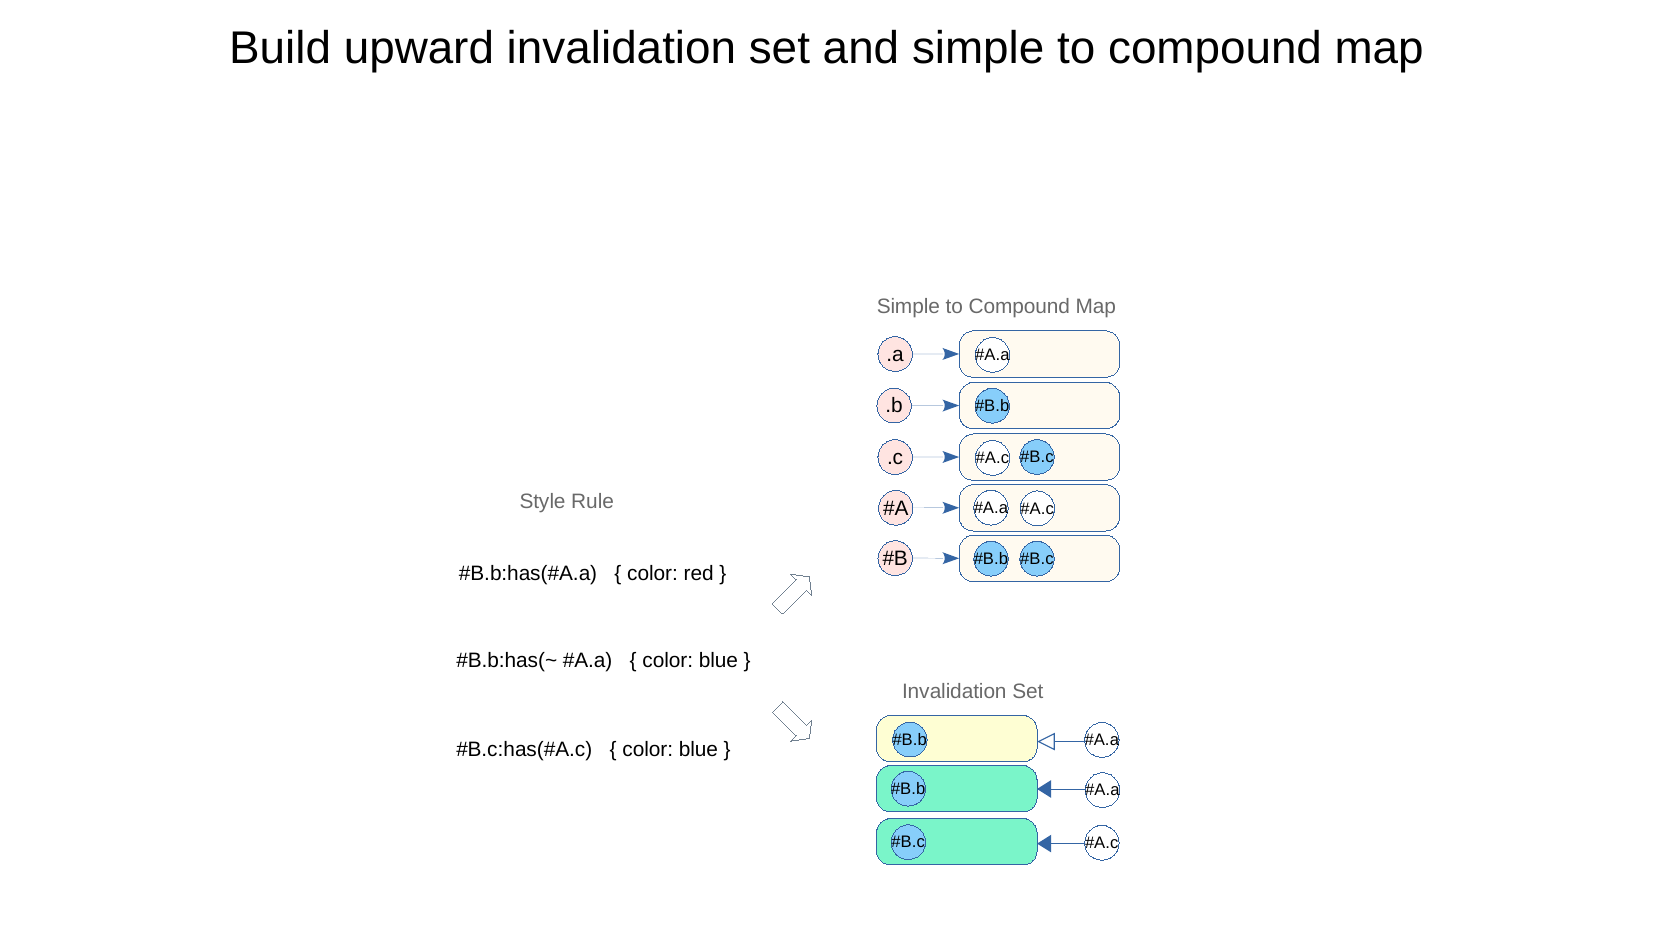

Build upward invalidation set and simple to compound map
Simple to Compound Map
.a
#A.a
.b
#B.b
.c
#B.c
#A.c
Style Rule
#A.a
#A
#A.c
#B
#B.b
#B.c
#B.b:has(#A.a) { color: red }
#B.b:has(~ #A.a) { color: blue }
Invalidation Set
#B.b
#A.a
#B.c:has(#A.c) { color: blue }
#B.b
#A.a
#B.c
#A.c